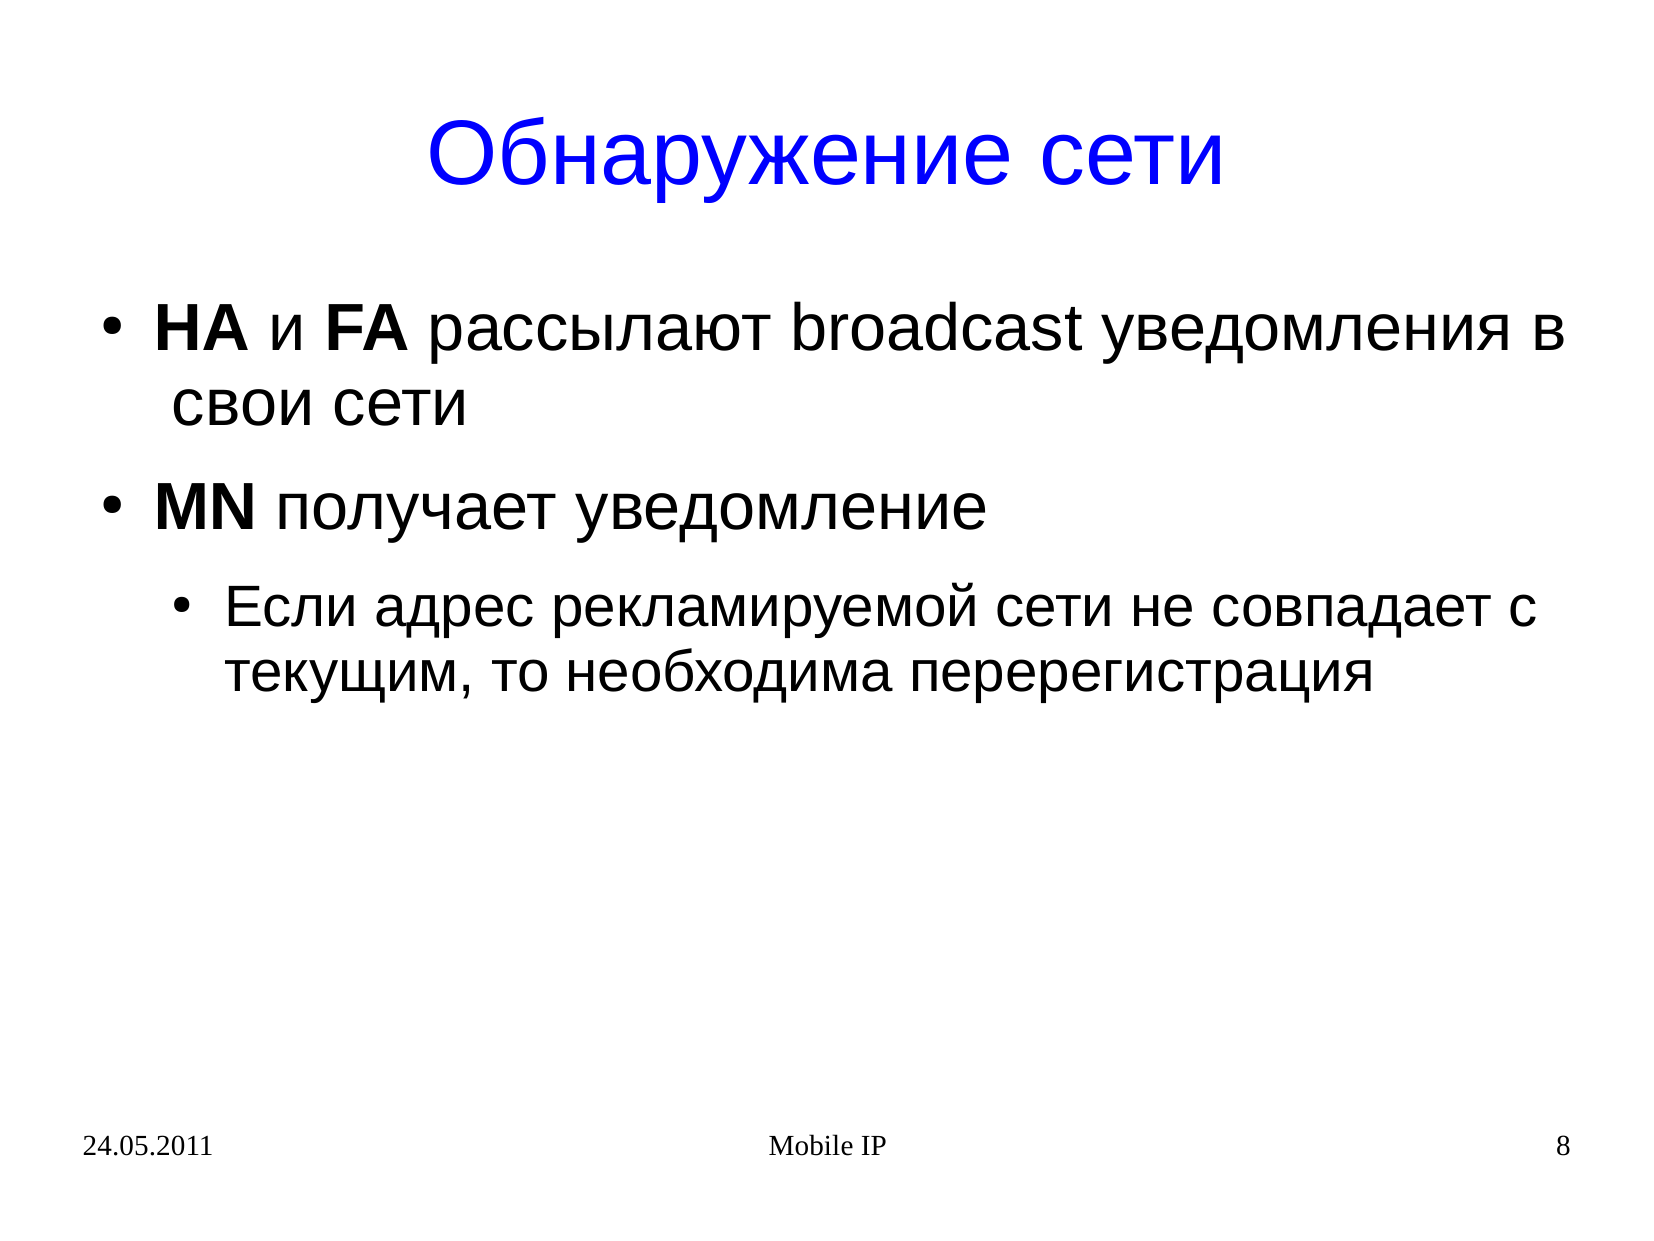

# Обнаружение сети
HA и FA рассылают broadcast уведомления в свои сети
MN получает уведомление
Если адрес рекламируемой сети не совпадает с текущим, то необходима перерегистрация
24.05.2011
Mobile IP
8